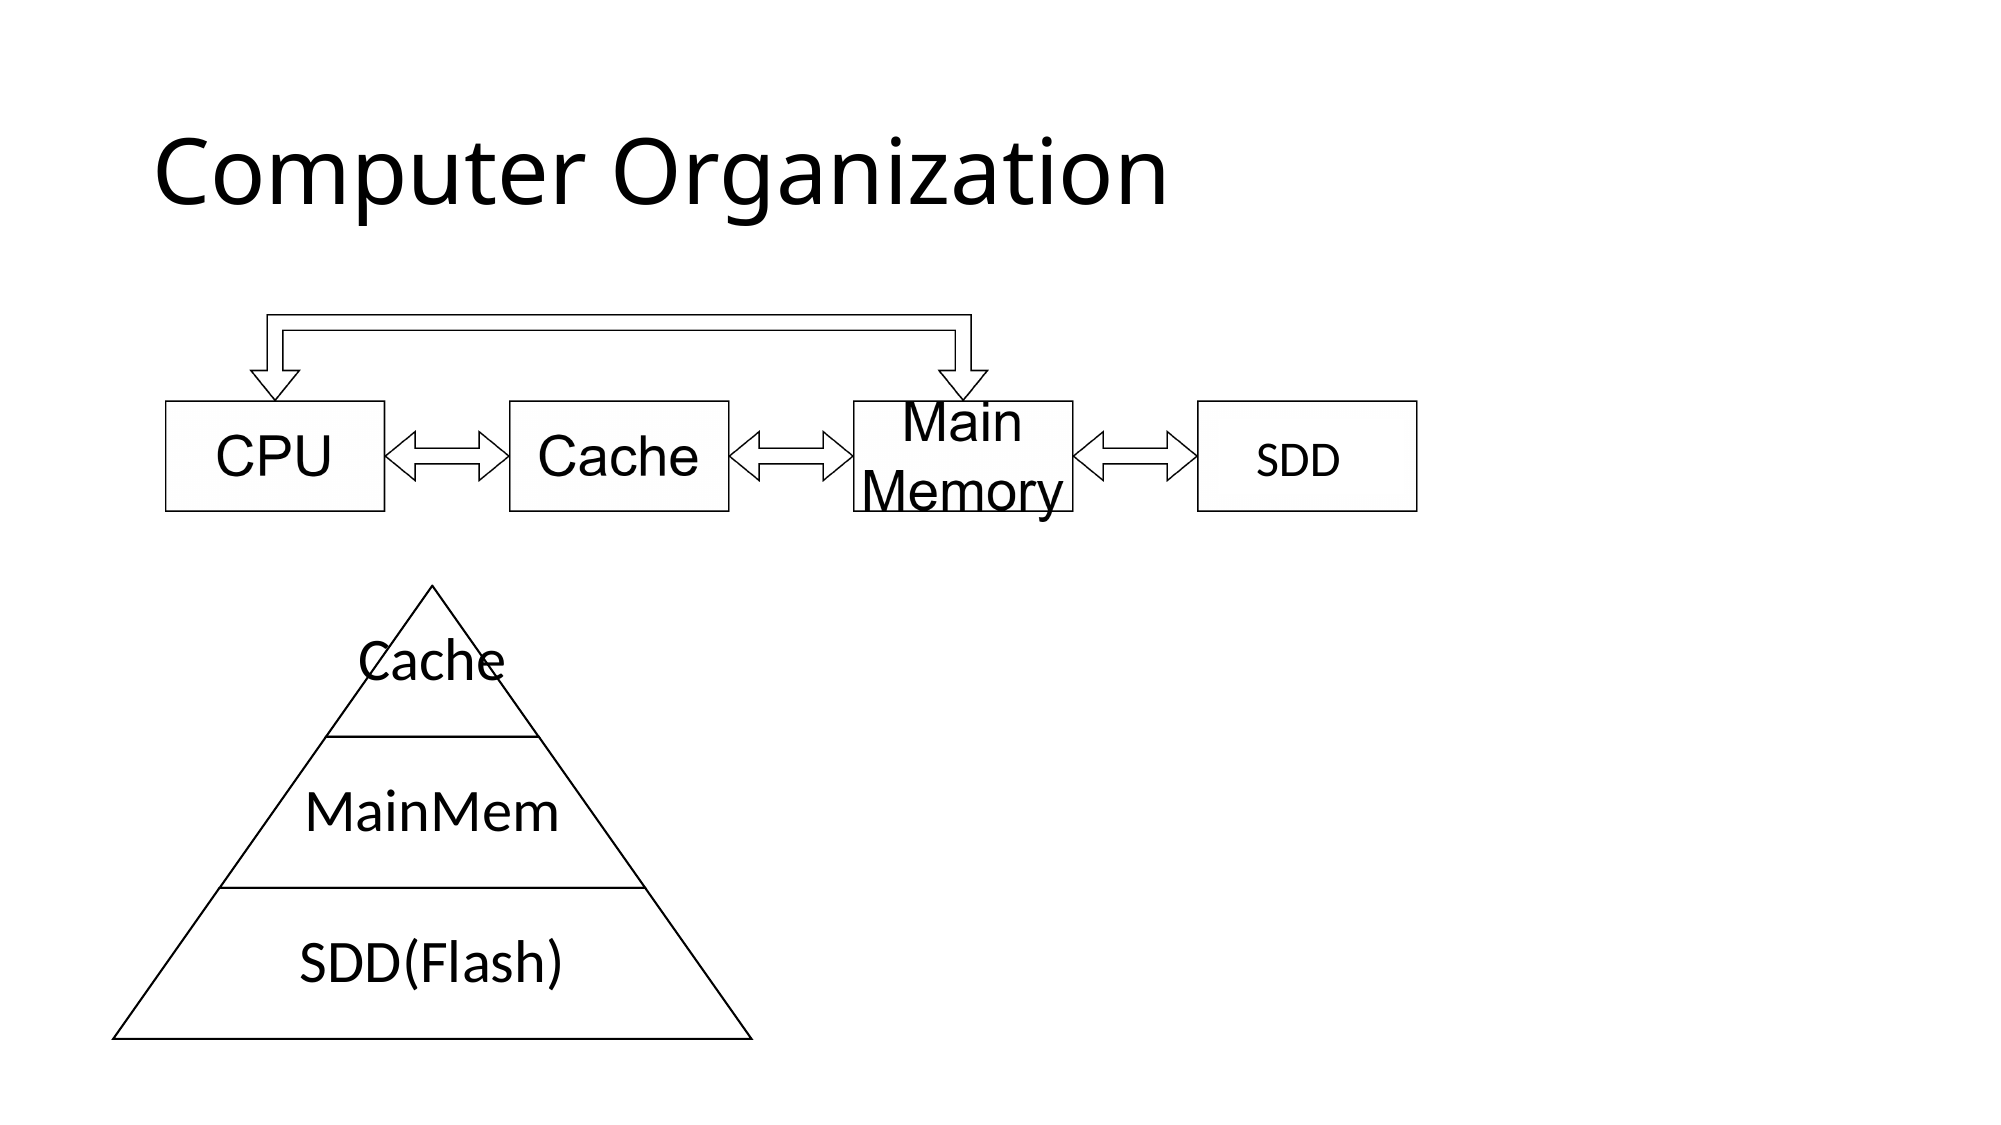

# Computer Organization
 SDD
Cache
MainMem
SDD(Flash)